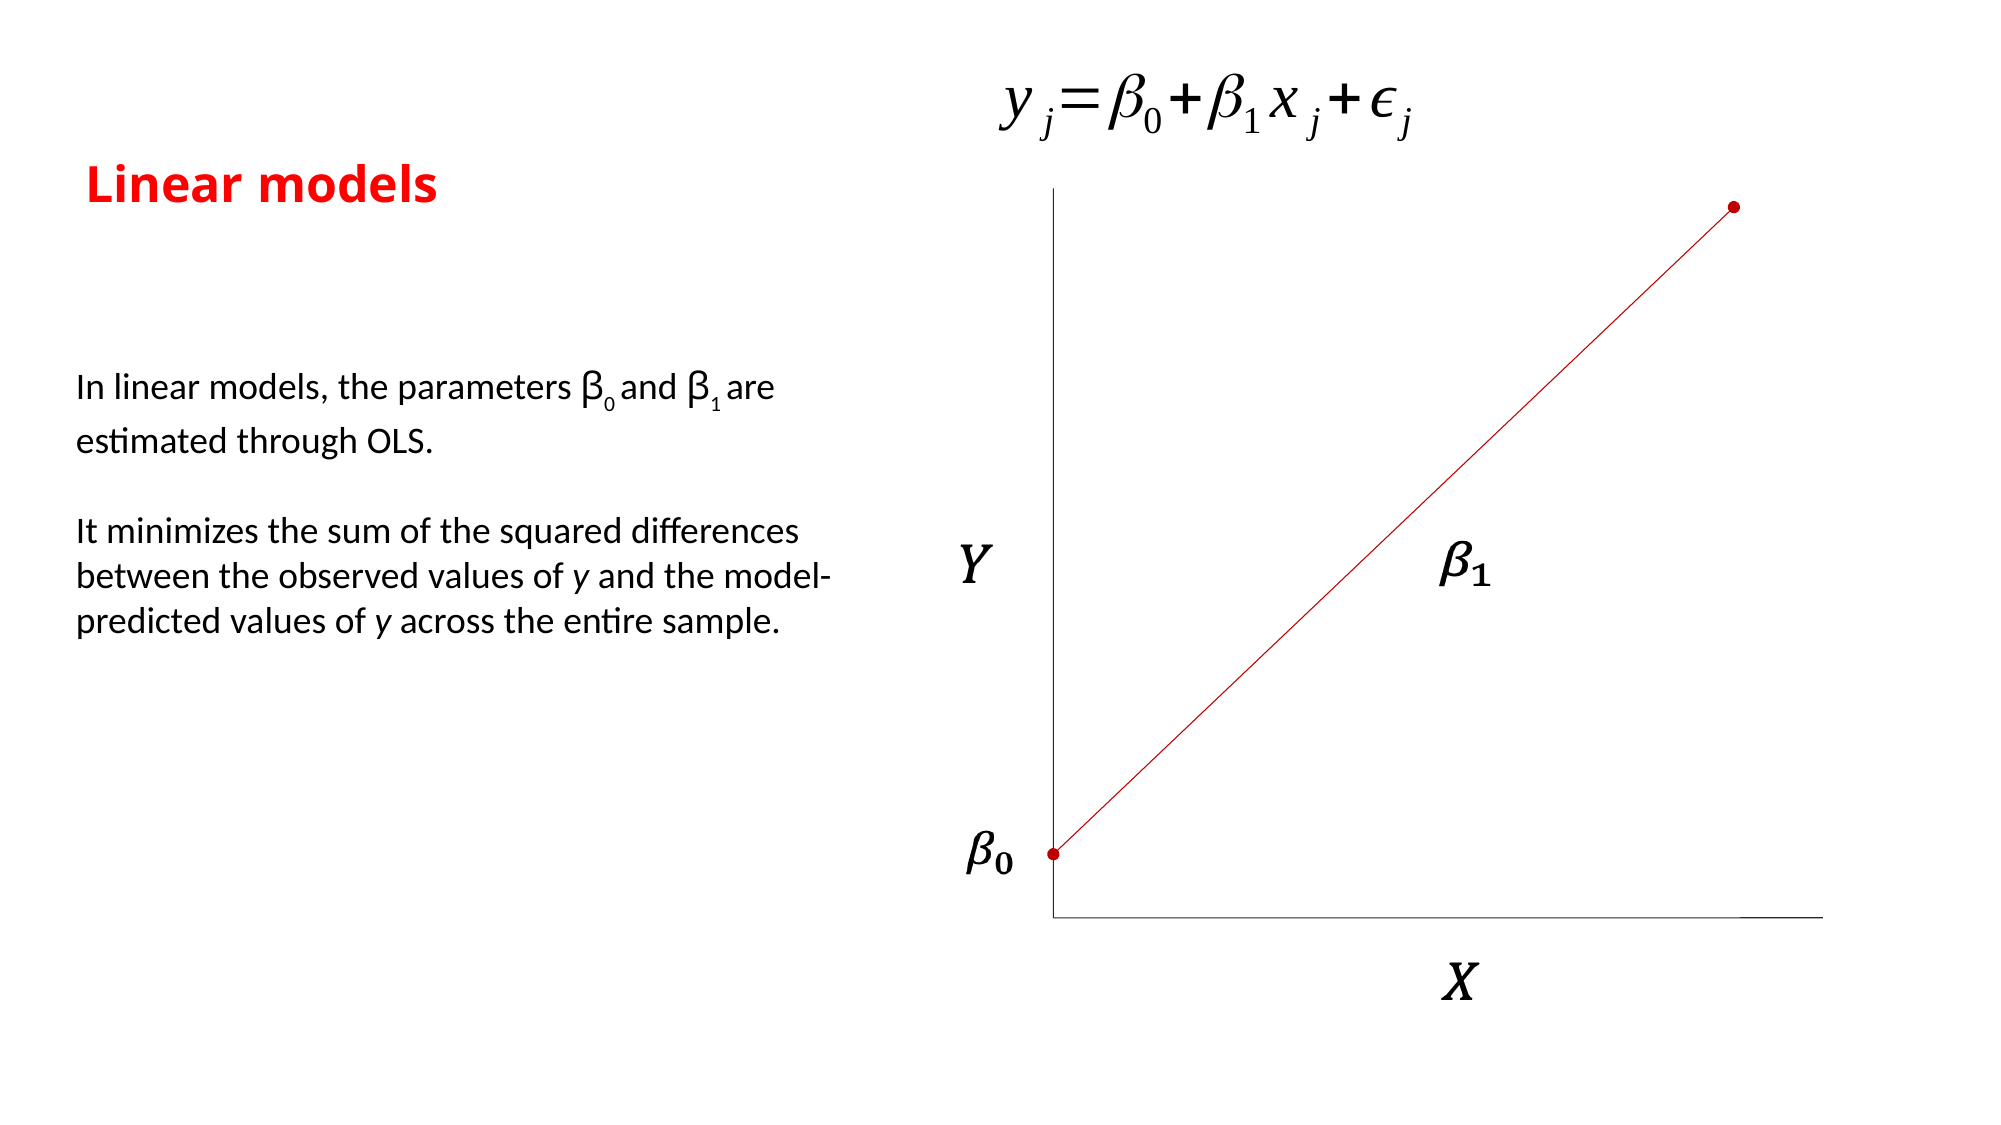

Linear models
In linear models, the parameters β0 and β1 are estimated through OLS.
It minimizes the sum of the squared differences between the observed values of y and the model-predicted values of y across the entire sample.